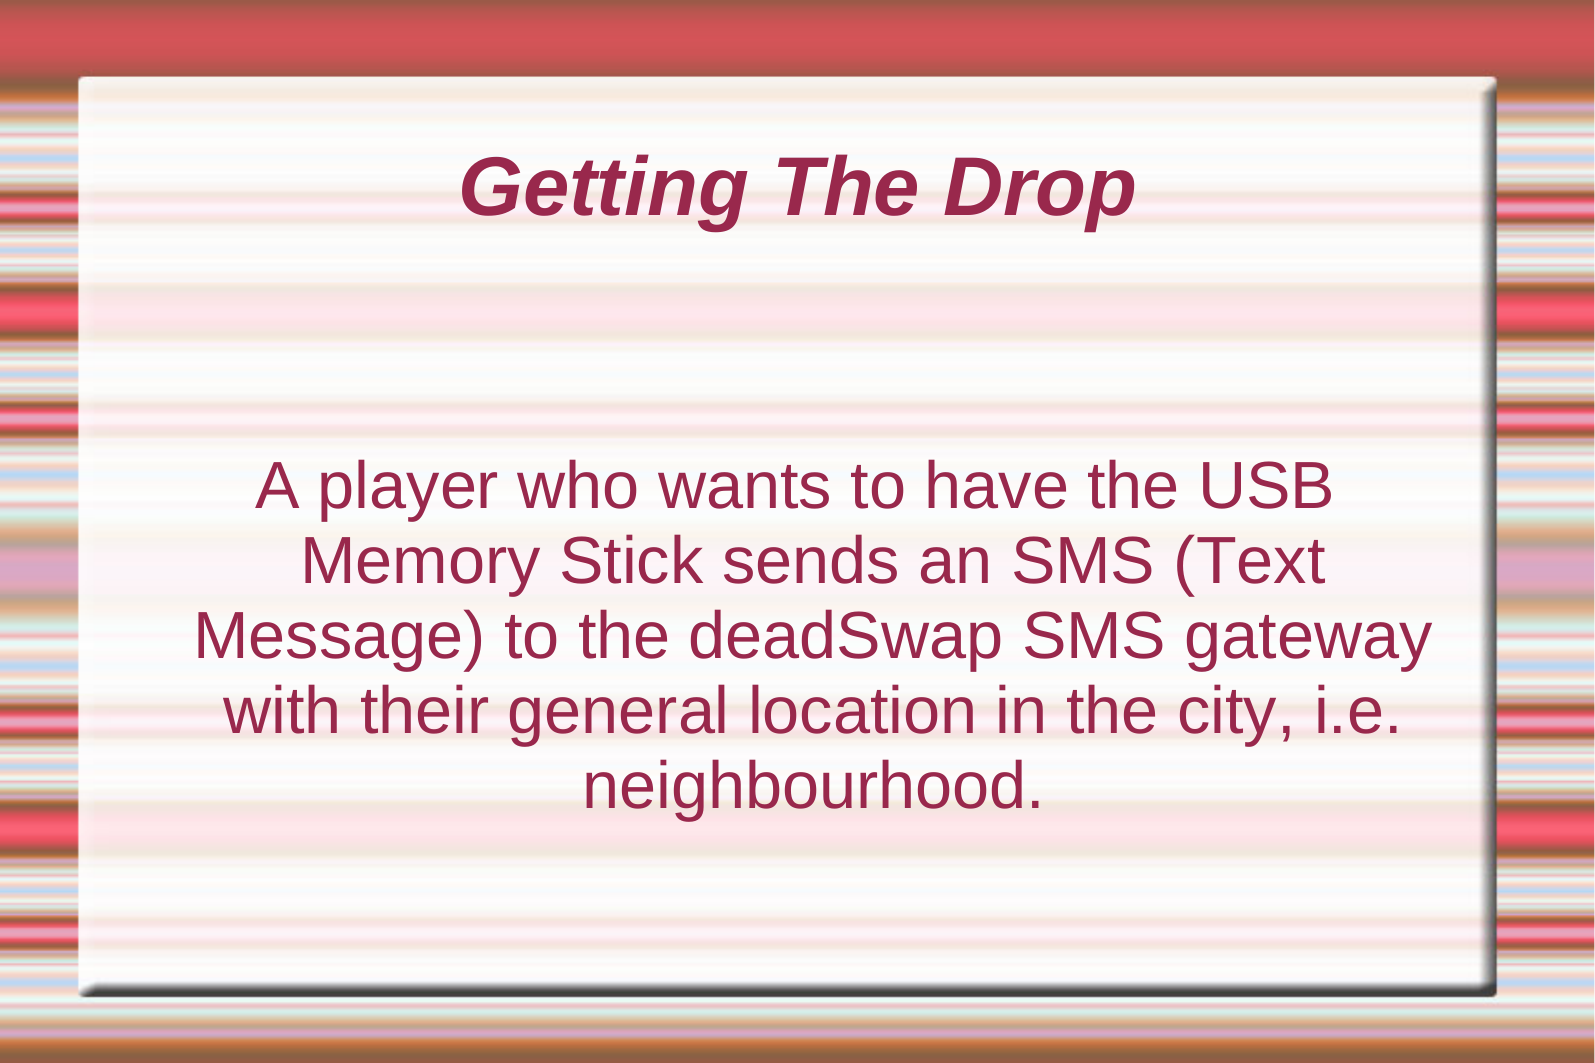

# Getting The Drop
A player who wants to have the USB Memory Stick sends an SMS (Text Message) to the deadSwap SMS gateway with their general location in the city, i.e. neighbourhood.